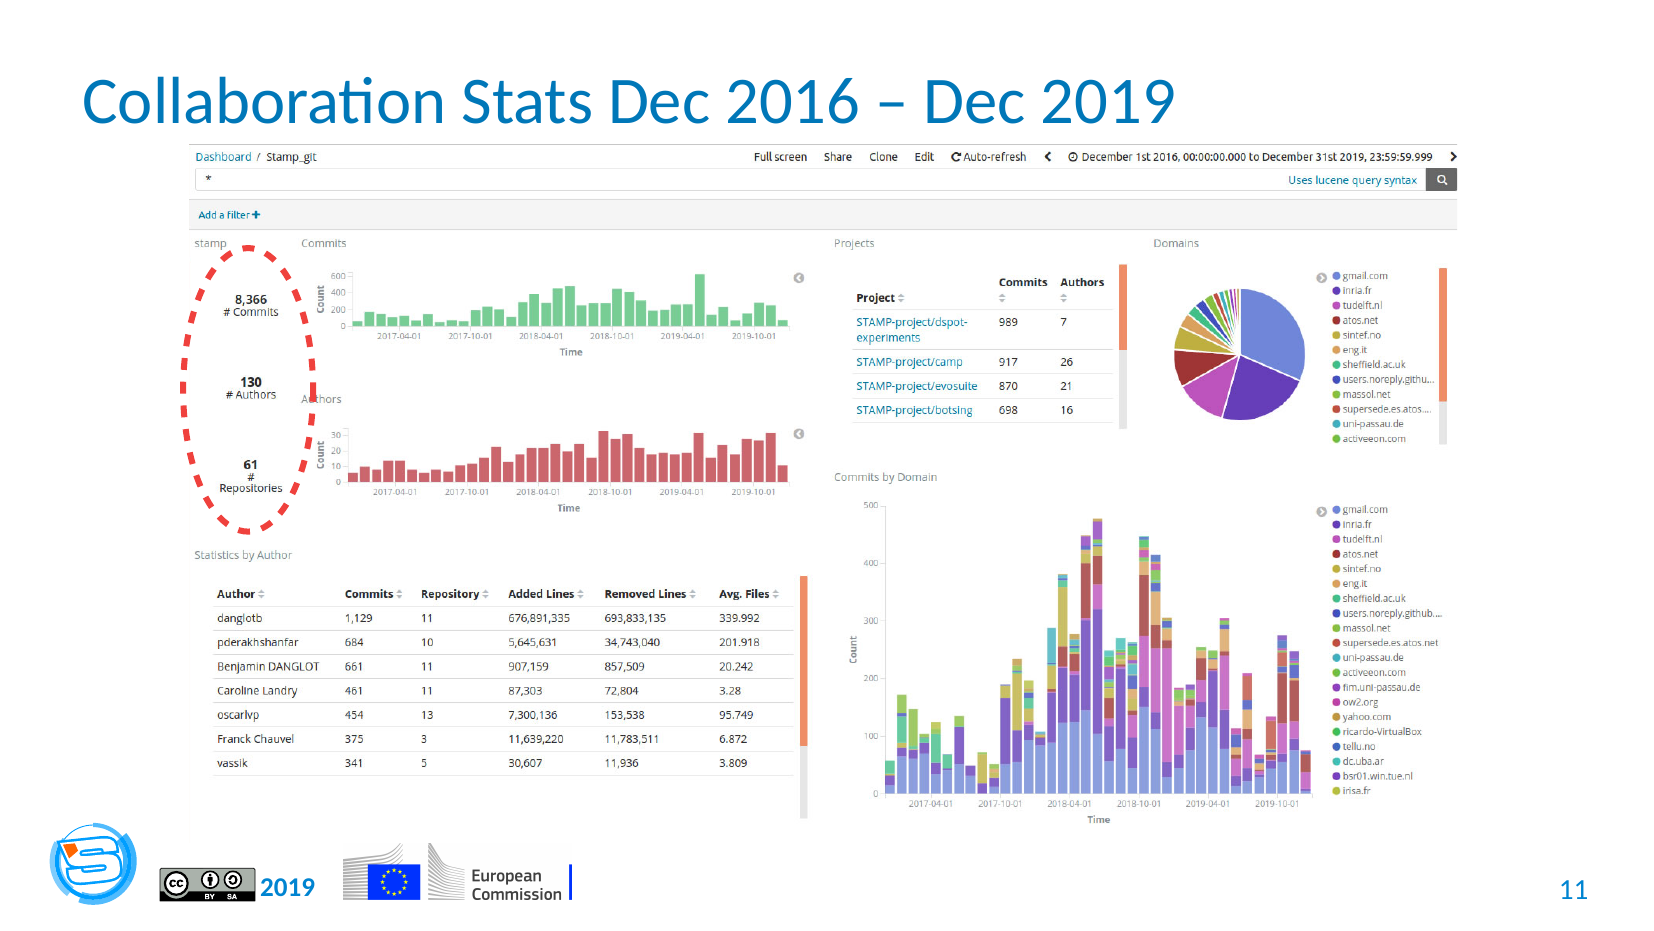

# Collaboration Stats Dec 2016 – Dec 2019
11